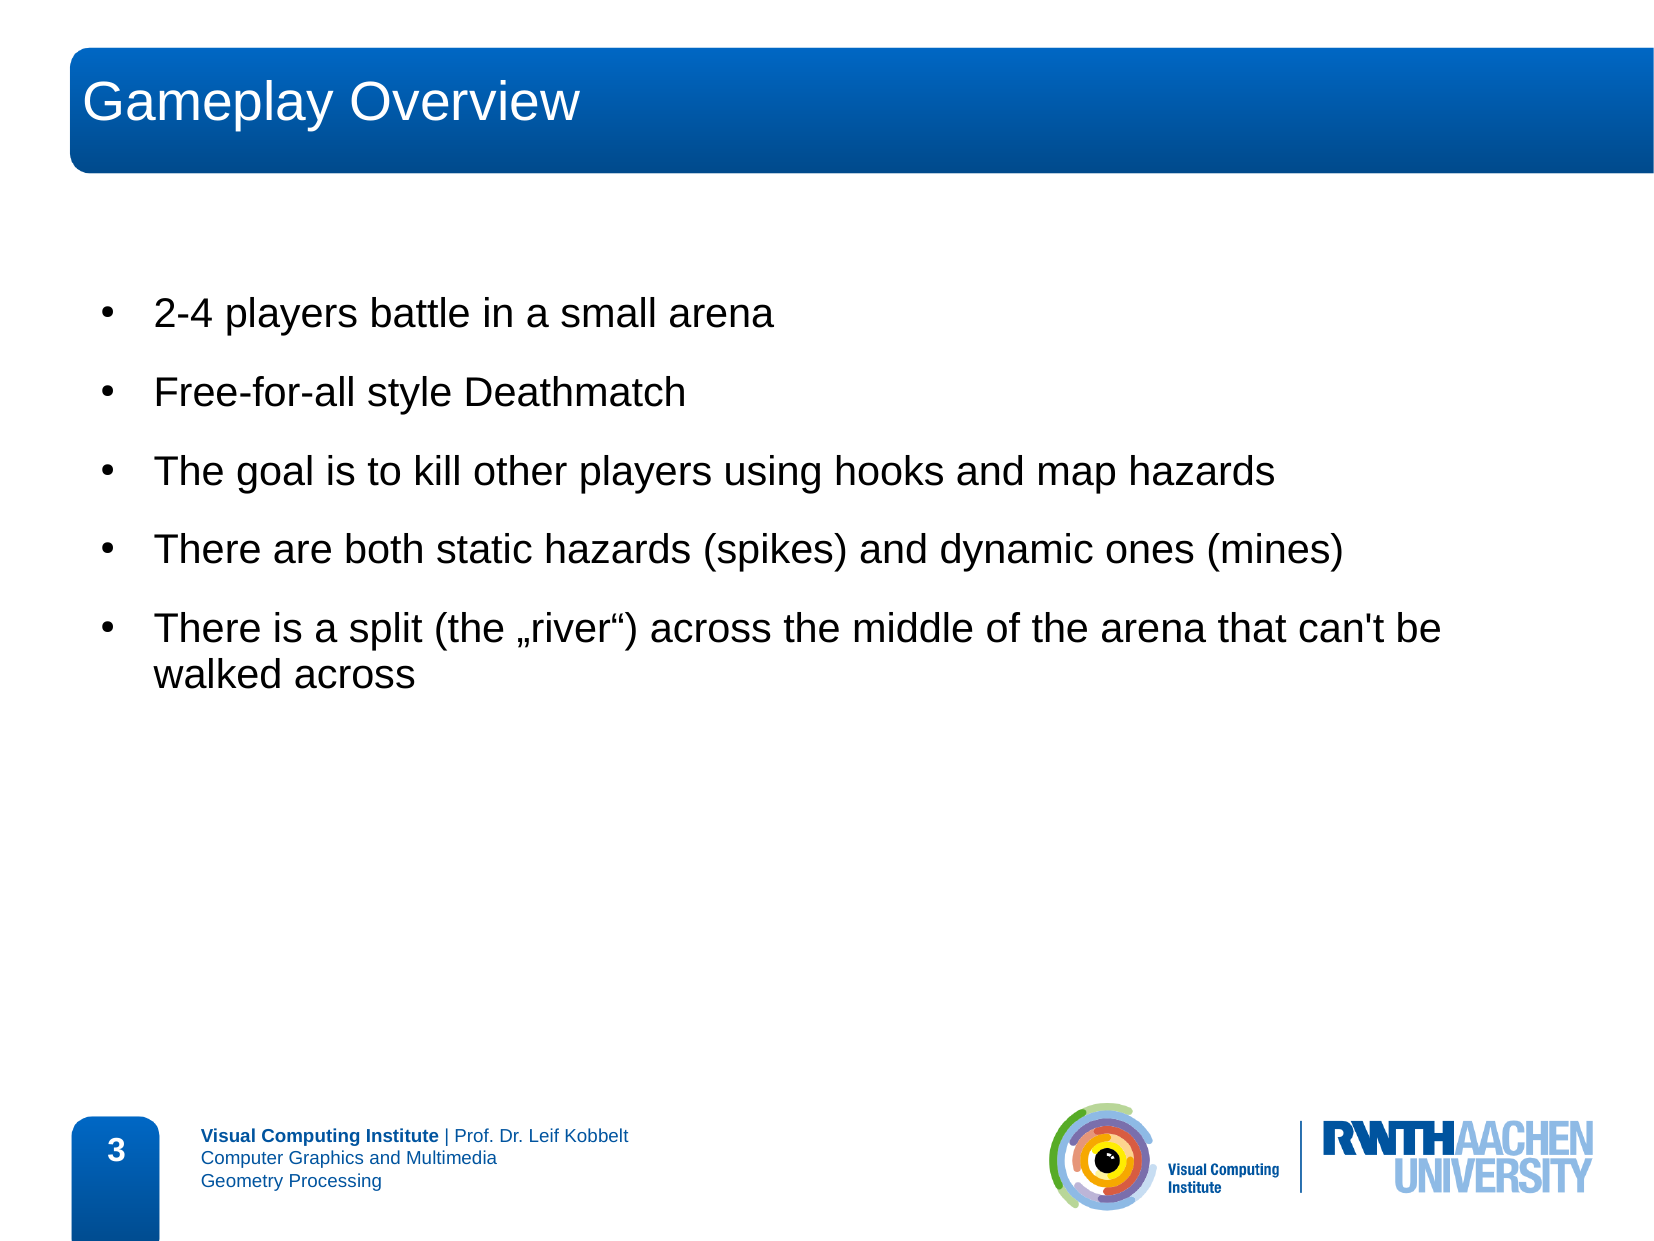

# Gameplay Overview
2-4 players battle in a small arena
Free-for-all style Deathmatch
The goal is to kill other players using hooks and map hazards
There are both static hazards (spikes) and dynamic ones (mines)
There is a split (the „river“) across the middle of the arena that can't be walked across